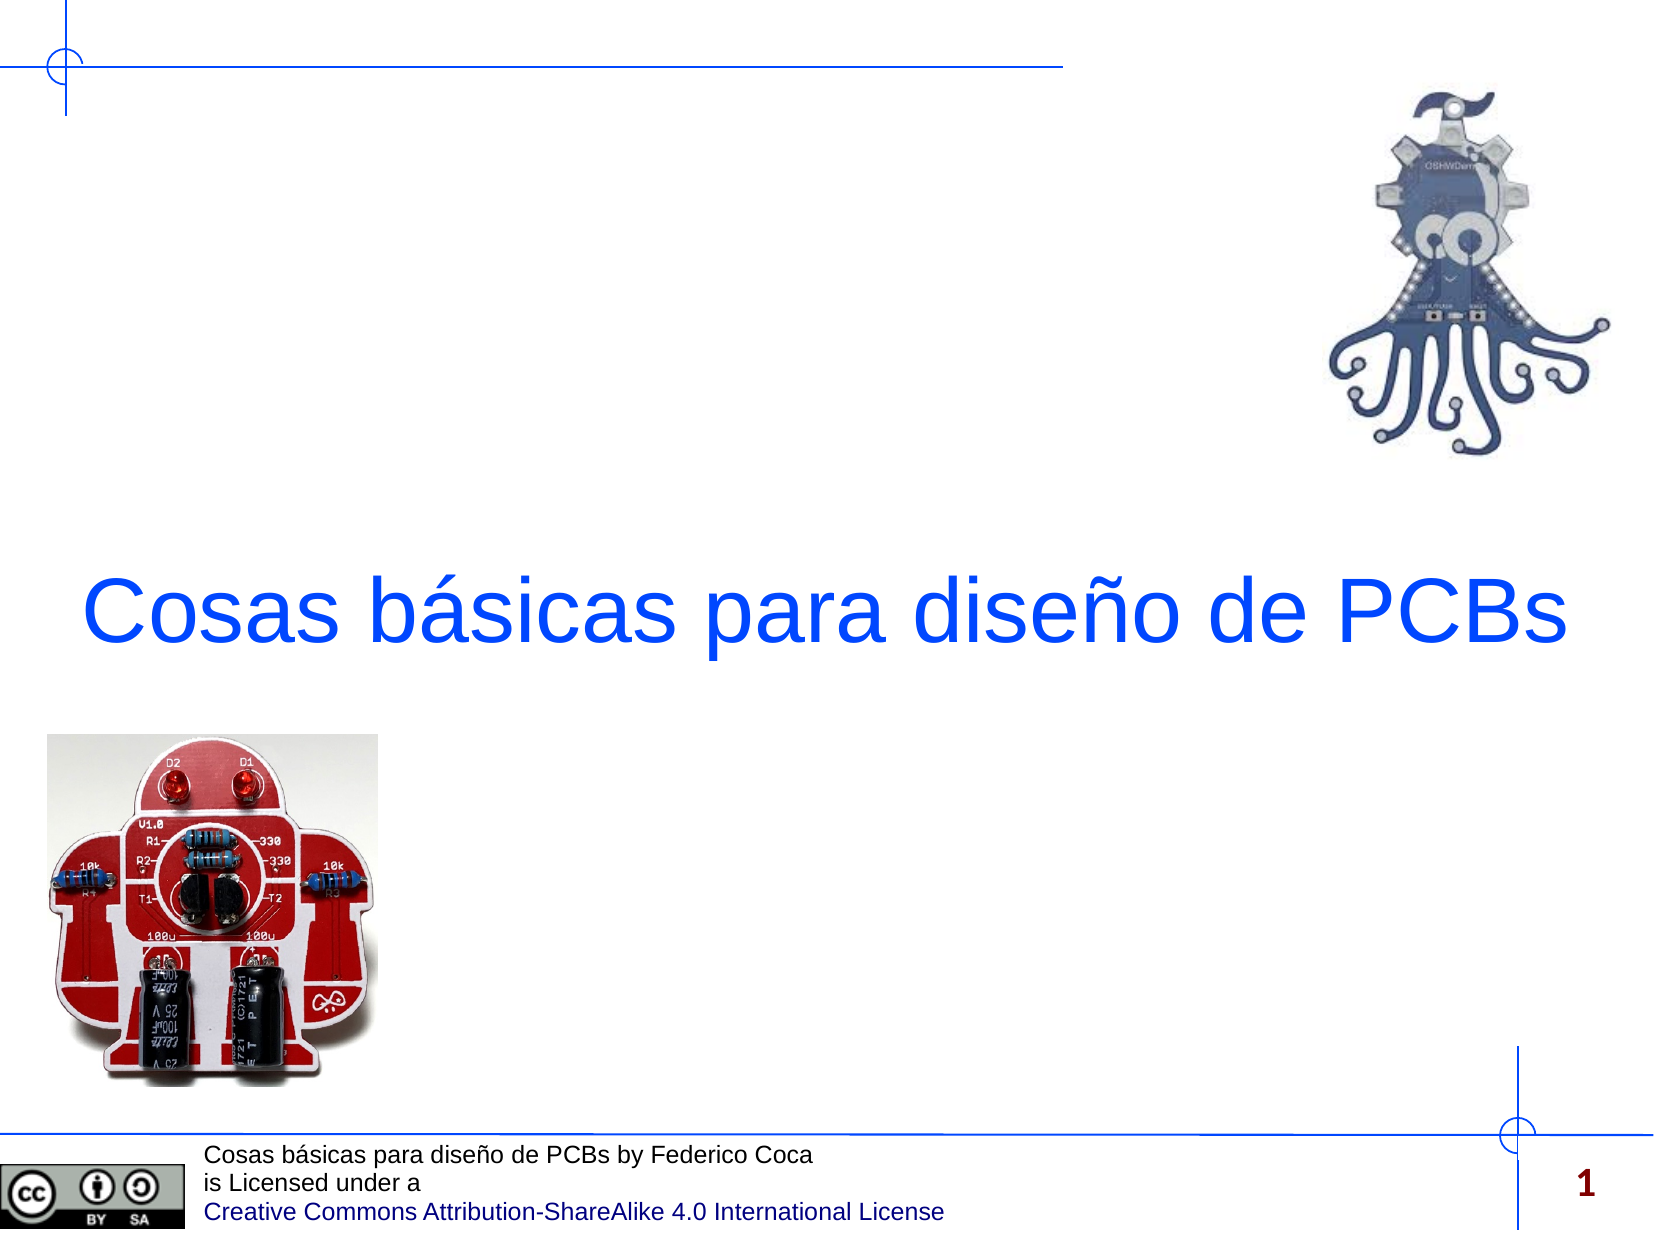

Cosas básicas para diseño de PCBs
Cosas básicas para diseño de PCBs by Federico Coca
is Licensed under a Creative Commons Attribution-ShareAlike 4.0 International License